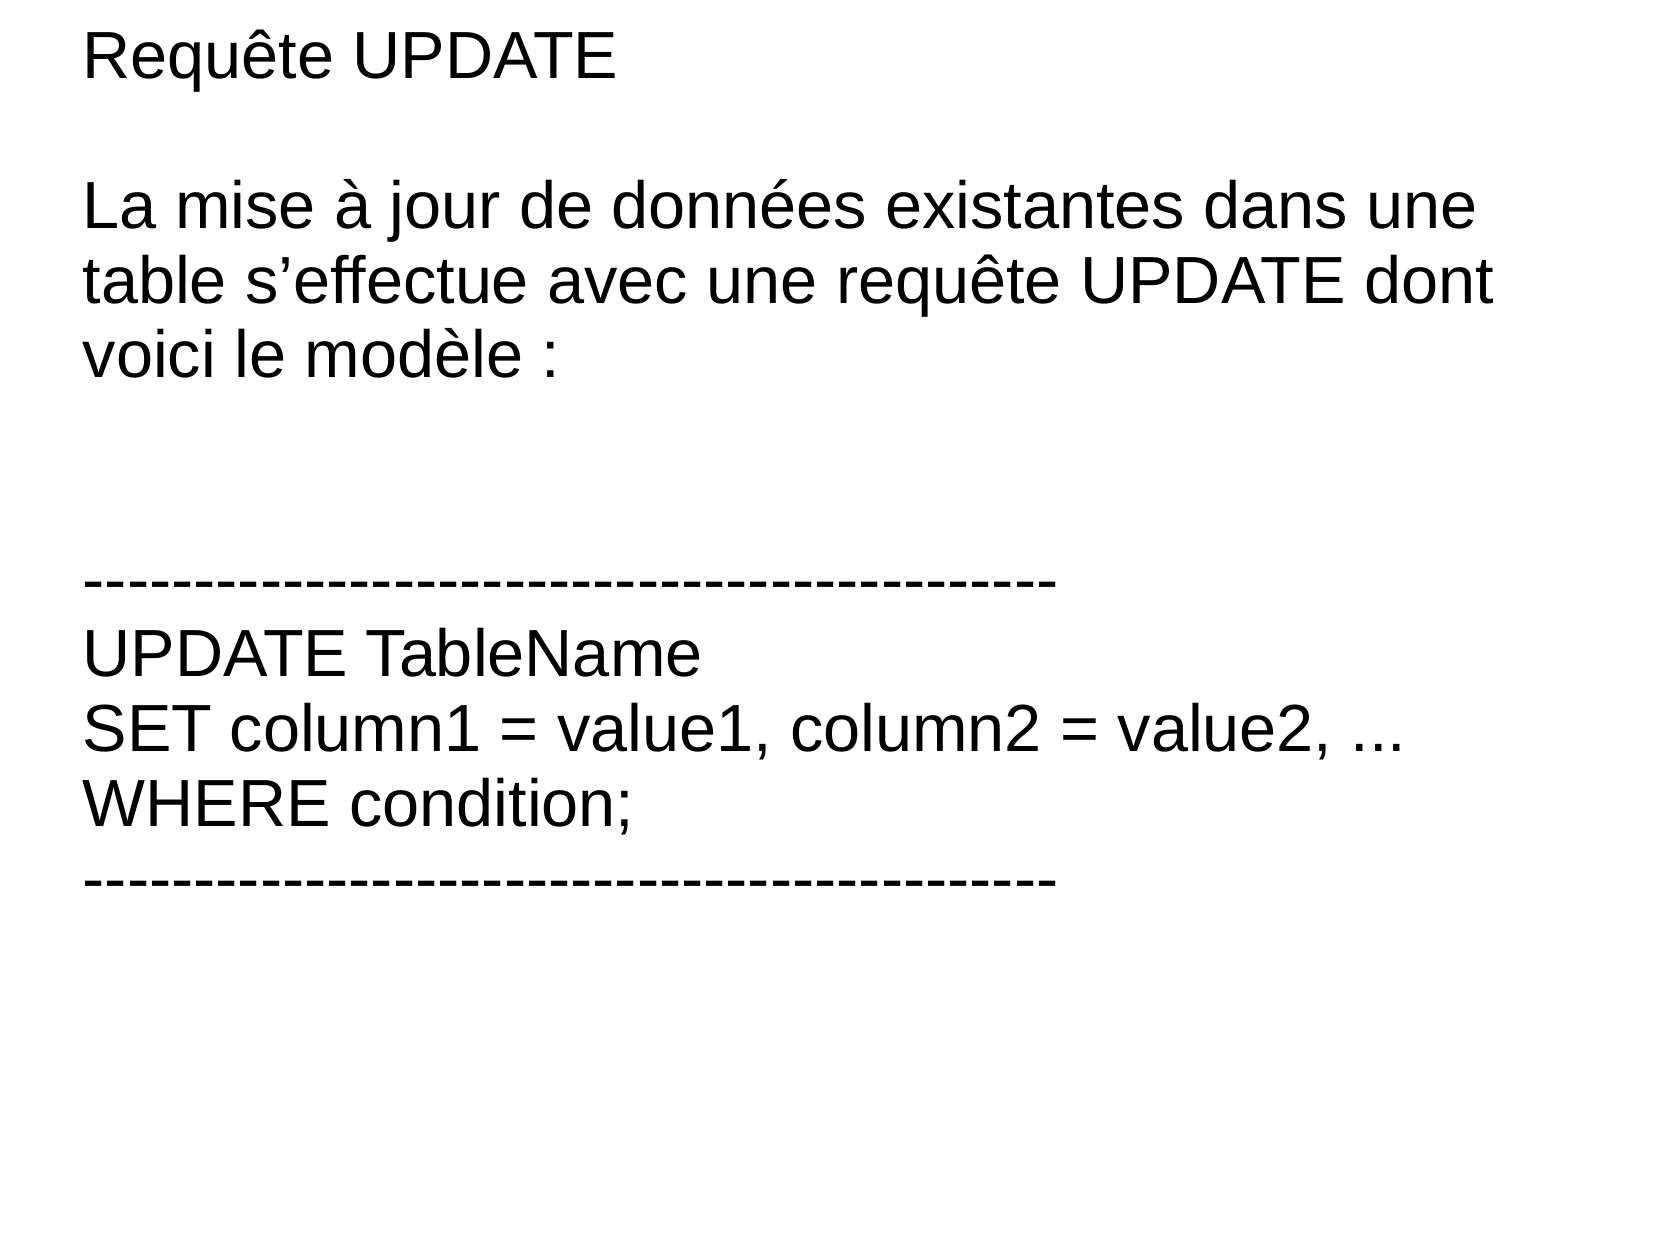

# Requête UPDATE
La mise à jour de données existantes dans une table s’effectue avec une requête UPDATE dont voici le modèle :
--------------------------------------------
UPDATE TableName
SET column1 = value1, column2 = value2, ...
WHERE condition;
--------------------------------------------